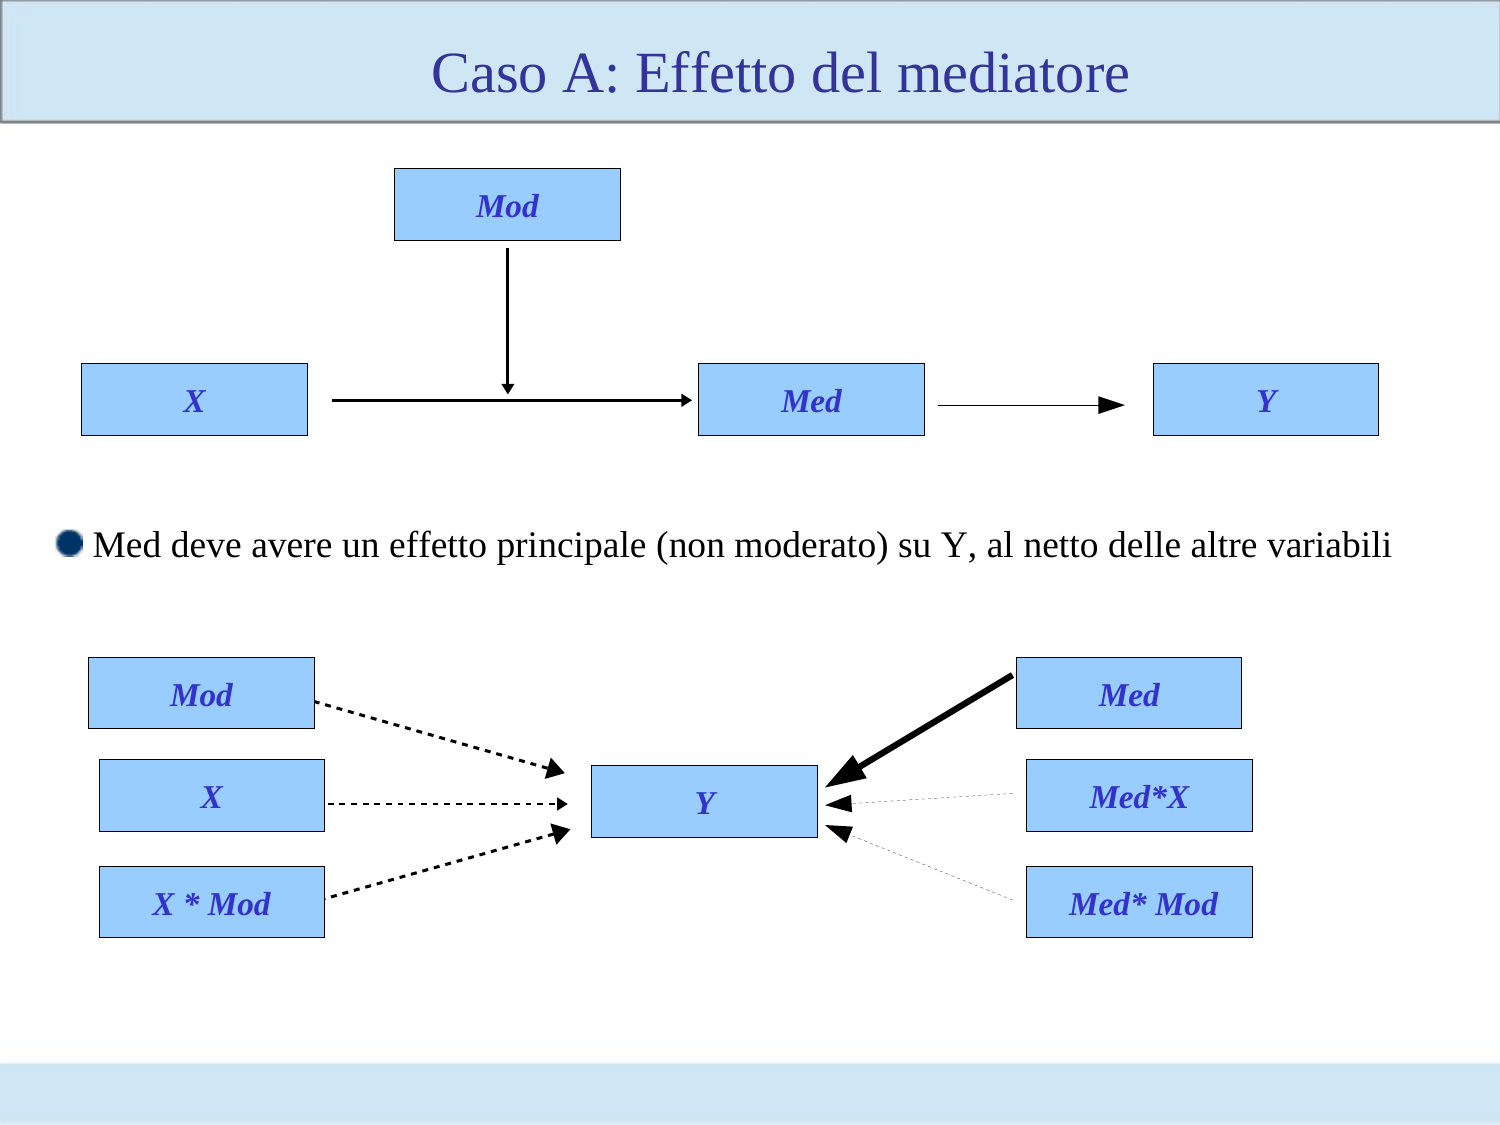

# Caso A: Effetto del mediatore
Mod
X
Med
Y
 Med deve avere un effetto principale (non moderato) su Y, al netto delle altre variabili
Mod
Med
X
Med*X
Y
X * Mod
 Med* Mod